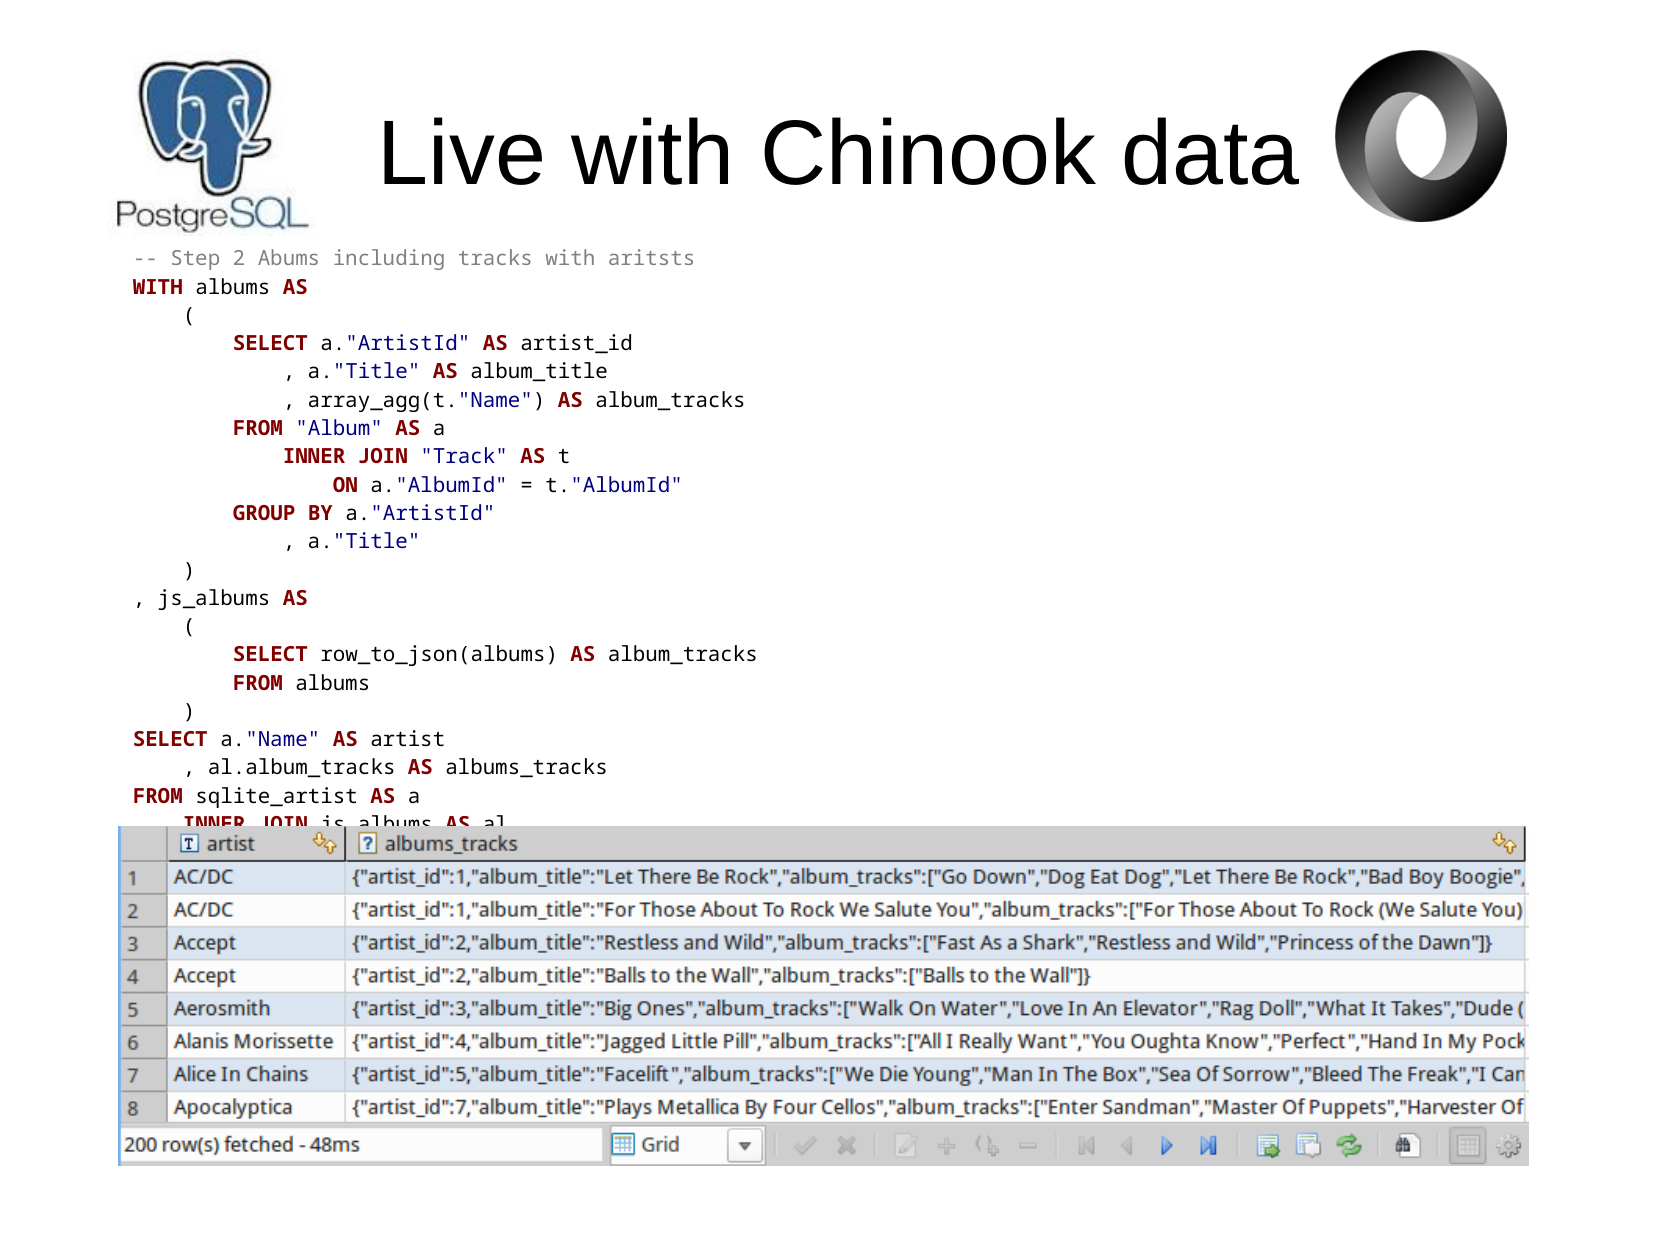

# Live with Chinook data
-- Step 2 Abums including tracks with aritsts
WITH albums AS
 (
 SELECT a."ArtistId" AS artist_id
 , a."Title" AS album_title
 , array_agg(t."Name") AS album_tracks
 FROM "Album" AS a
 INNER JOIN "Track" AS t
 ON a."AlbumId" = t."AlbumId"
 GROUP BY a."ArtistId"
 , a."Title"
 )
, js_albums AS
 (
 SELECT row_to_json(albums) AS album_tracks
 FROM albums
 )
SELECT a."Name" AS artist
 , al.album_tracks AS albums_tracks
FROM sqlite_artist AS a
 INNER JOIN js_albums AS al
 ON a."ArtistId" = CAST(al.album_tracks->>'artist_id' AS INT)
;